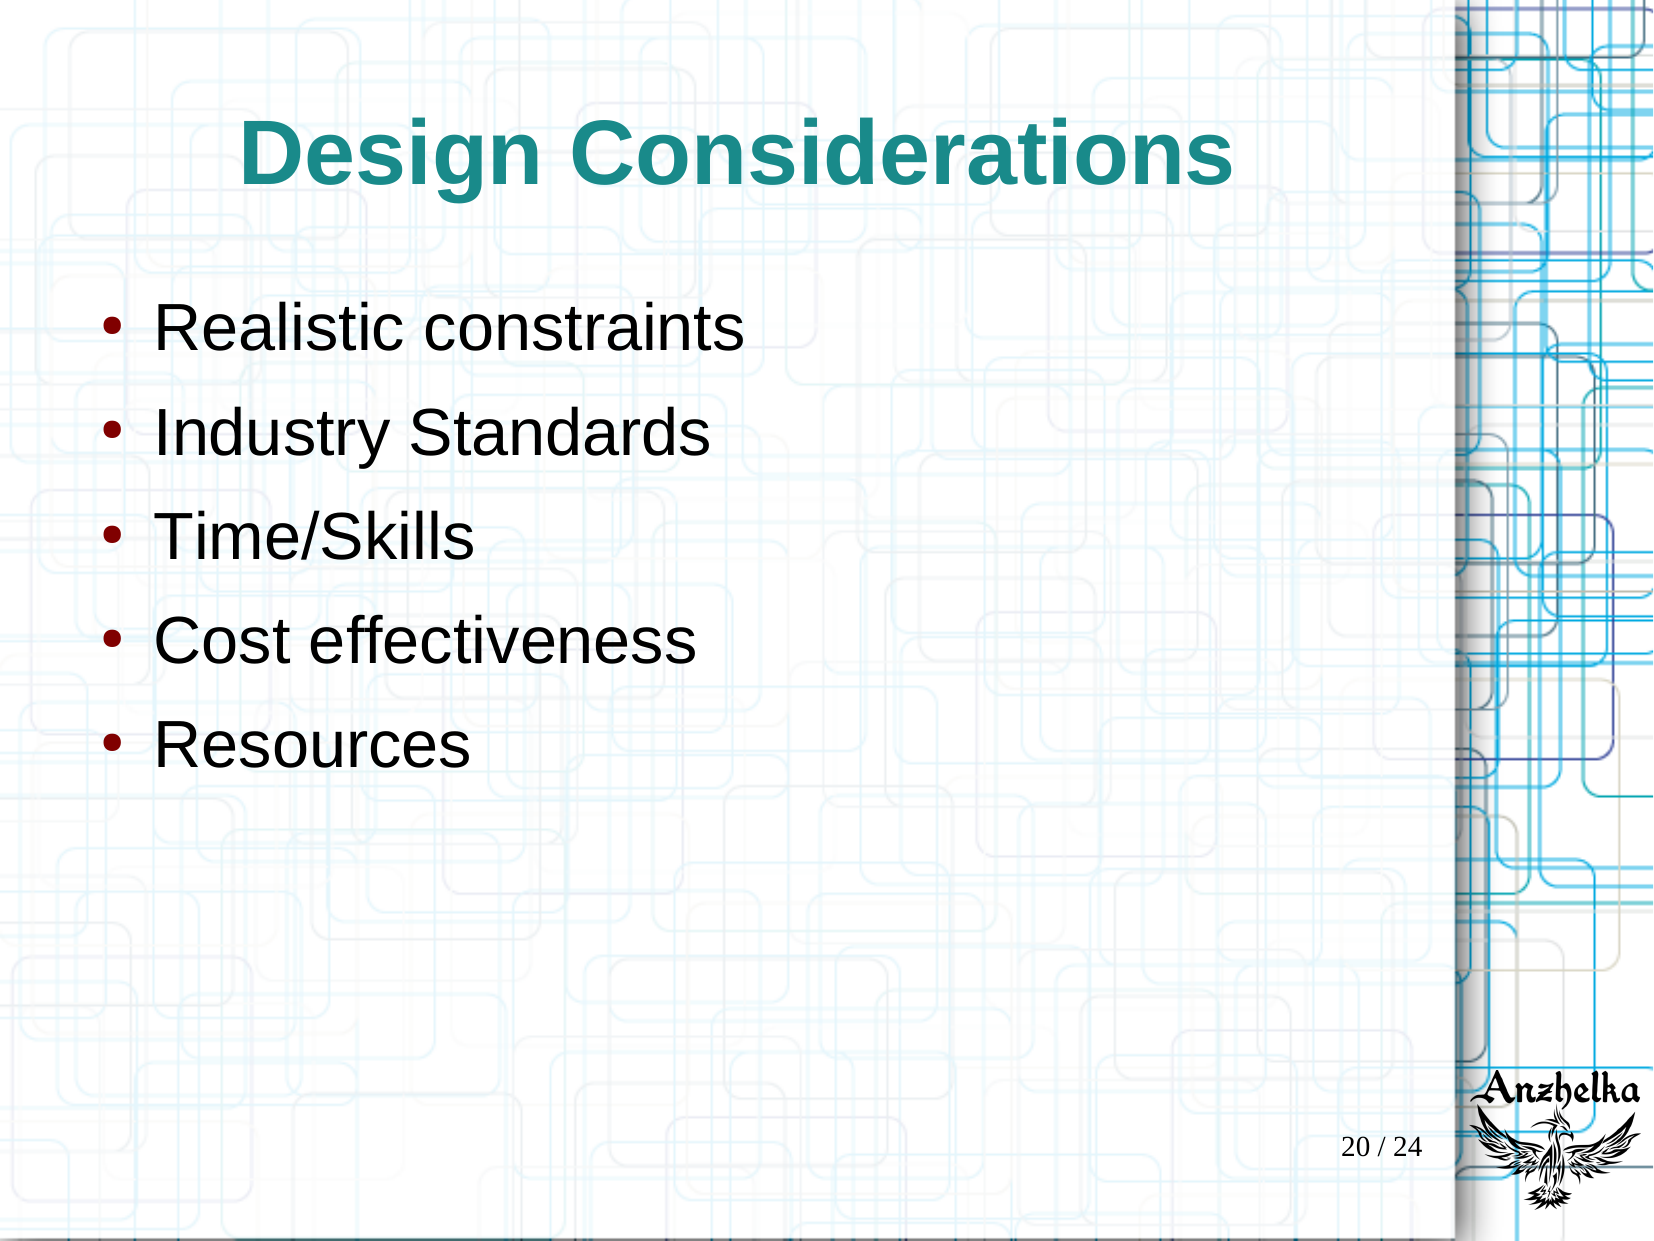

# Design Considerations
Realistic constraints
Industry Standards
Time/Skills
Cost effectiveness
Resources
20